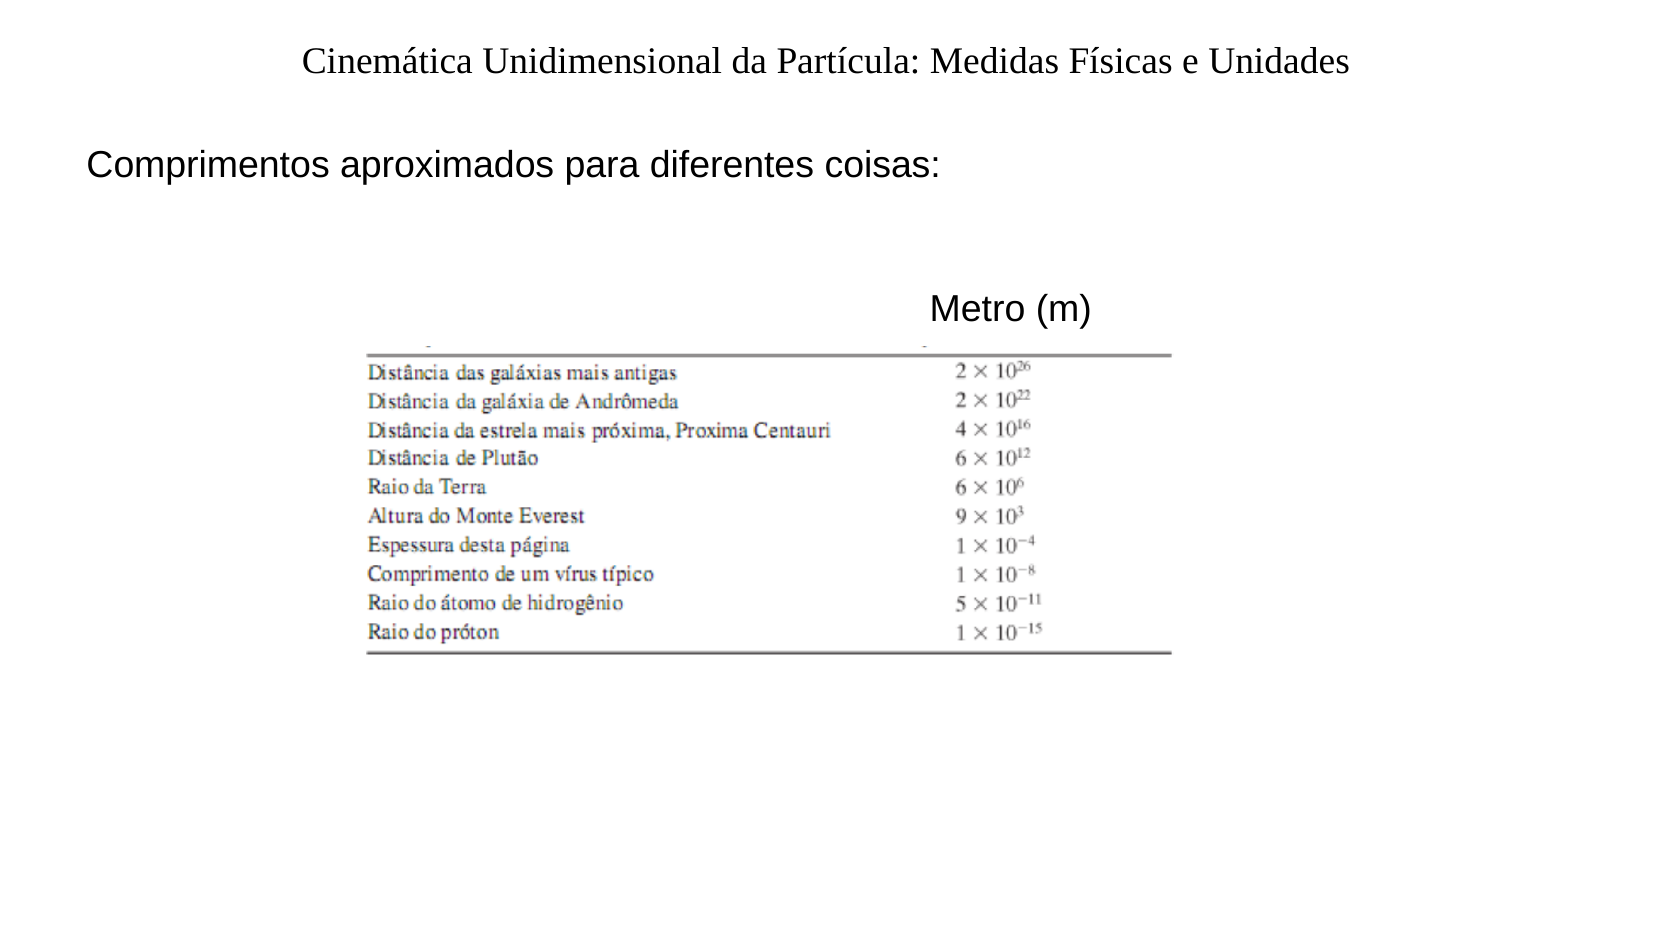

Cinemática Unidimensional da Partícula: Medidas Físicas e Unidades
Comprimentos aproximados para diferentes coisas:
Metro (m)